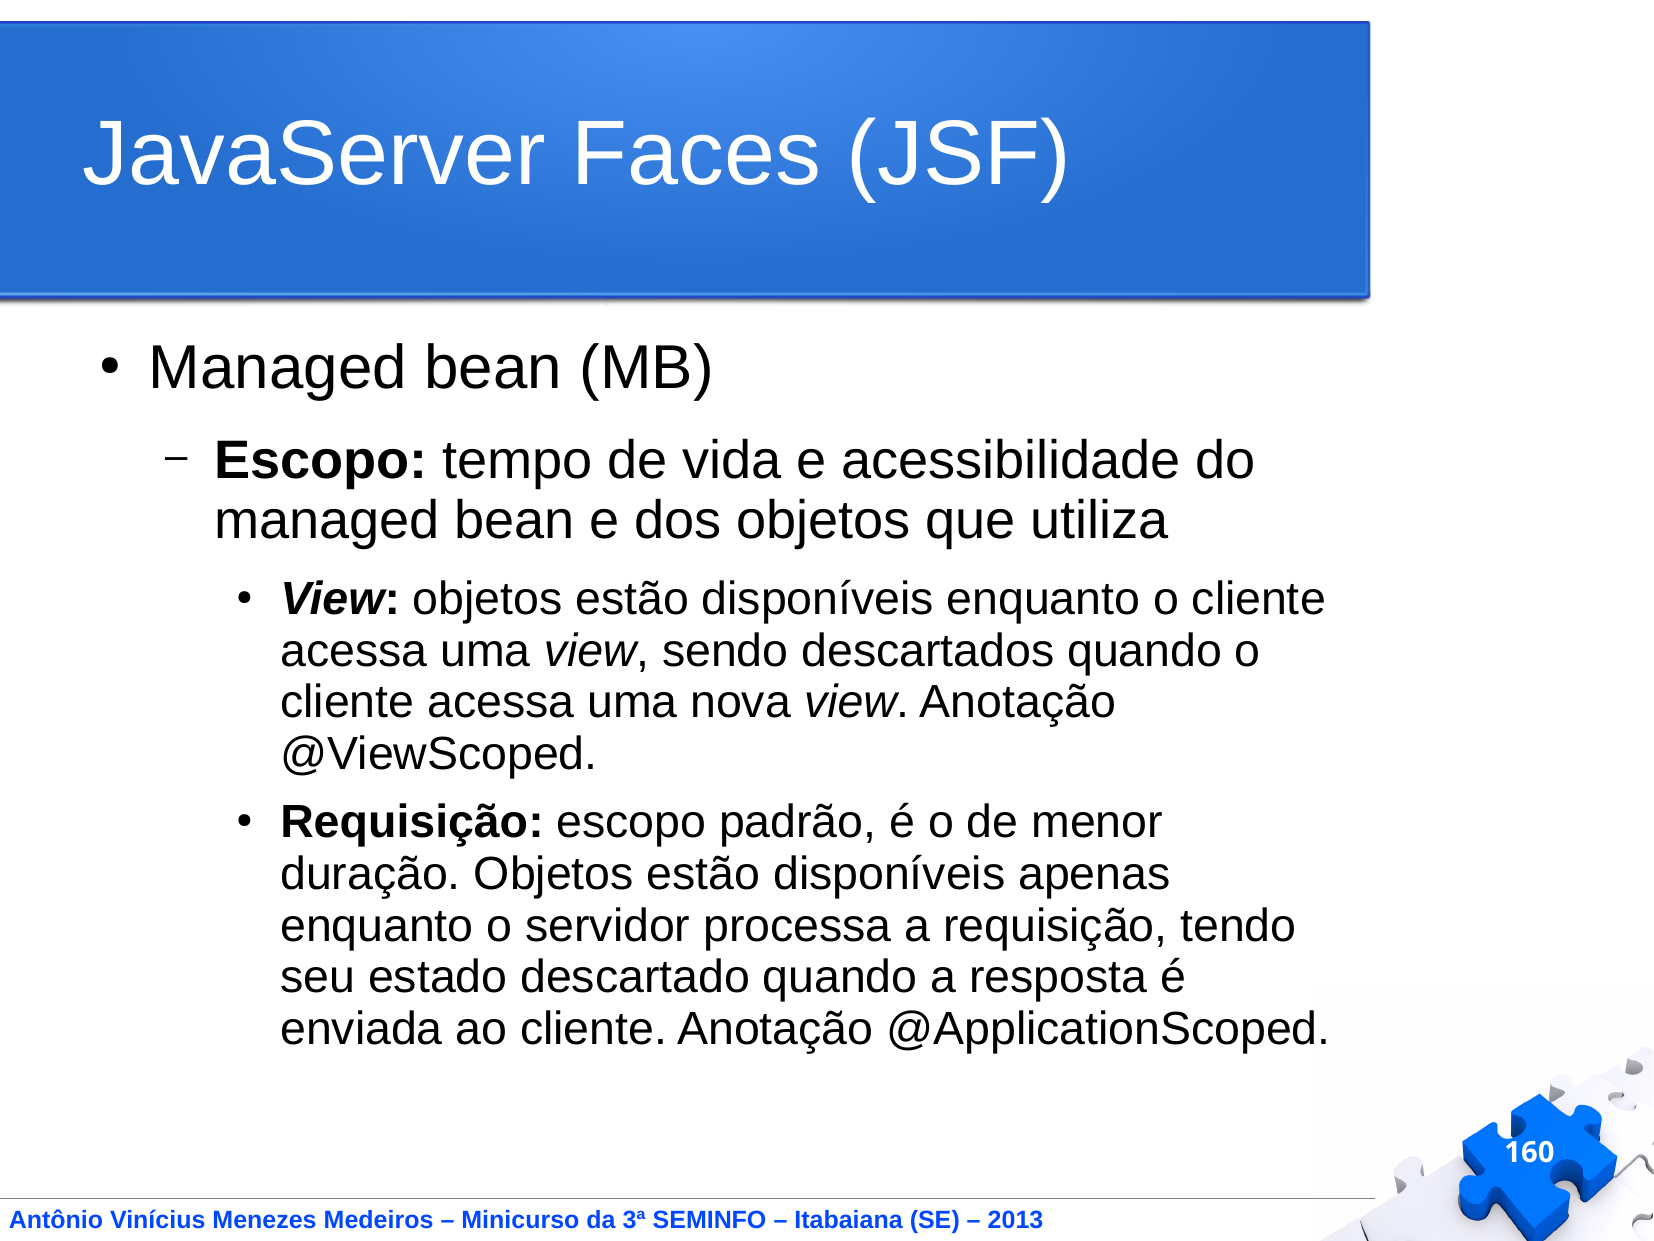

# JavaServer Faces (JSF)
Managed bean (MB)
Escopo: tempo de vida e acessibilidade do managed bean e dos objetos que utiliza
View: objetos estão disponíveis enquanto o cliente acessa uma view, sendo descartados quando o cliente acessa uma nova view. Anotação @ViewScoped.
Requisição: escopo padrão, é o de menor duração. Objetos estão disponíveis apenas enquanto o servidor processa a requisição, tendo seu estado descartado quando a resposta é enviada ao cliente. Anotação @ApplicationScoped.
160